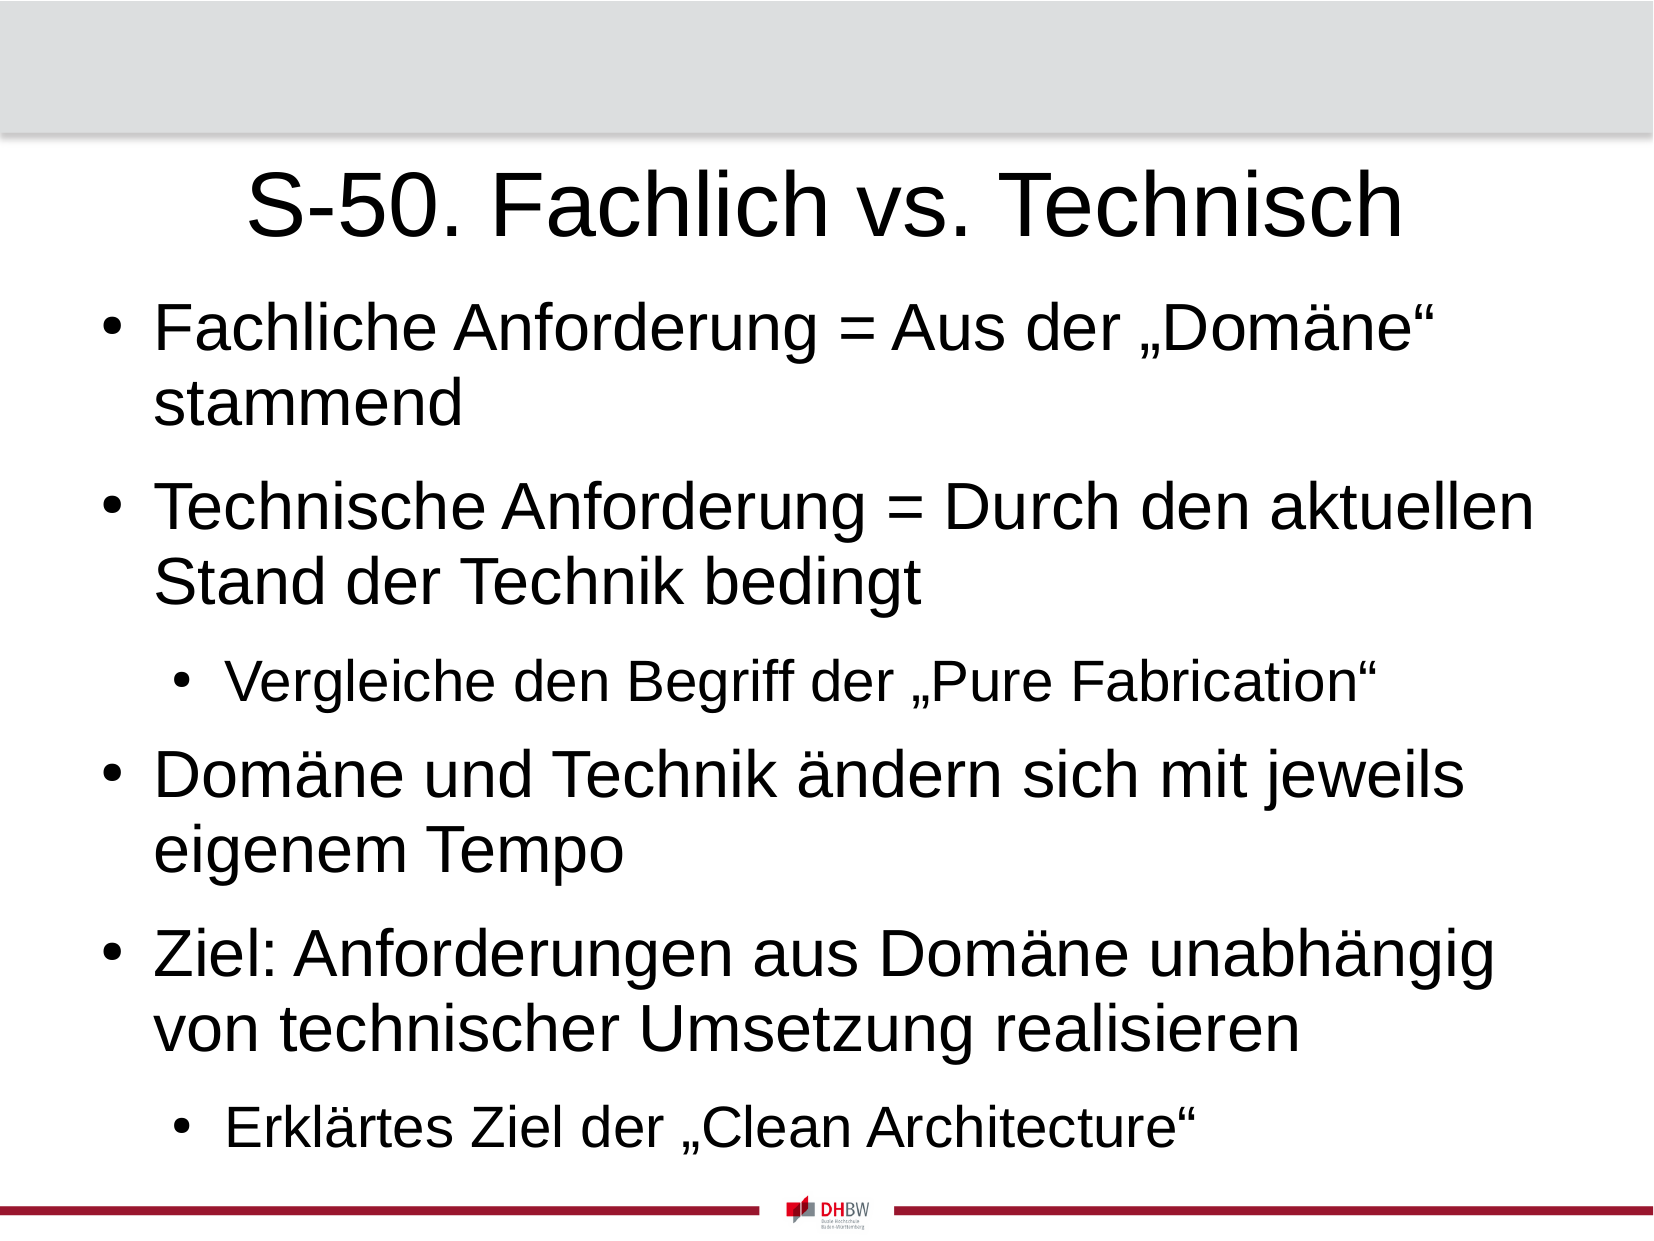

# S-50. Fachlich vs. Technisch
Fachliche Anforderung = Aus der „Domäne“ stammend
Technische Anforderung = Durch den aktuellen Stand der Technik bedingt
Vergleiche den Begriff der „Pure Fabrication“
Domäne und Technik ändern sich mit jeweils eigenem Tempo
Ziel: Anforderungen aus Domäne unabhängig von technischer Umsetzung realisieren
Erklärtes Ziel der „Clean Architecture“